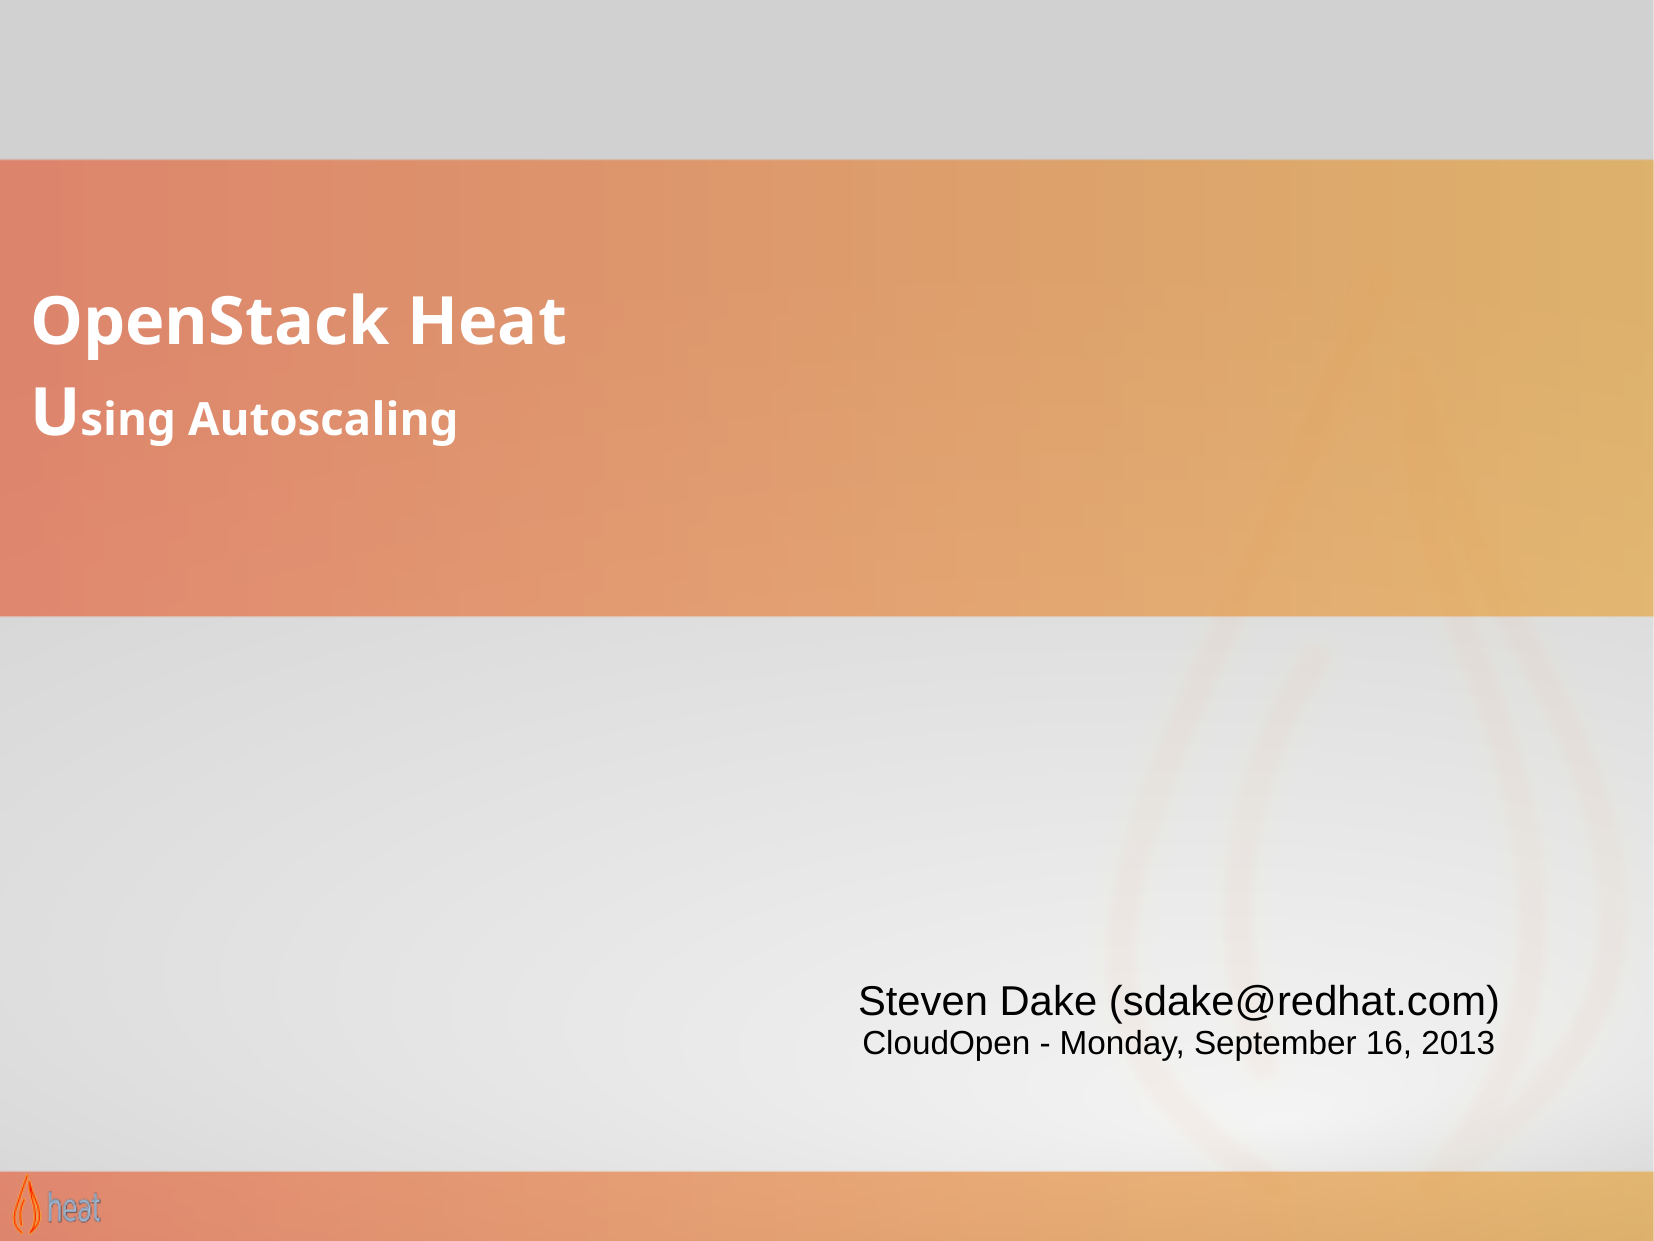

# OpenStack Heat Using Autoscaling
Steven Dake (sdake@redhat.com)
CloudOpen - Monday, September 16, 2013